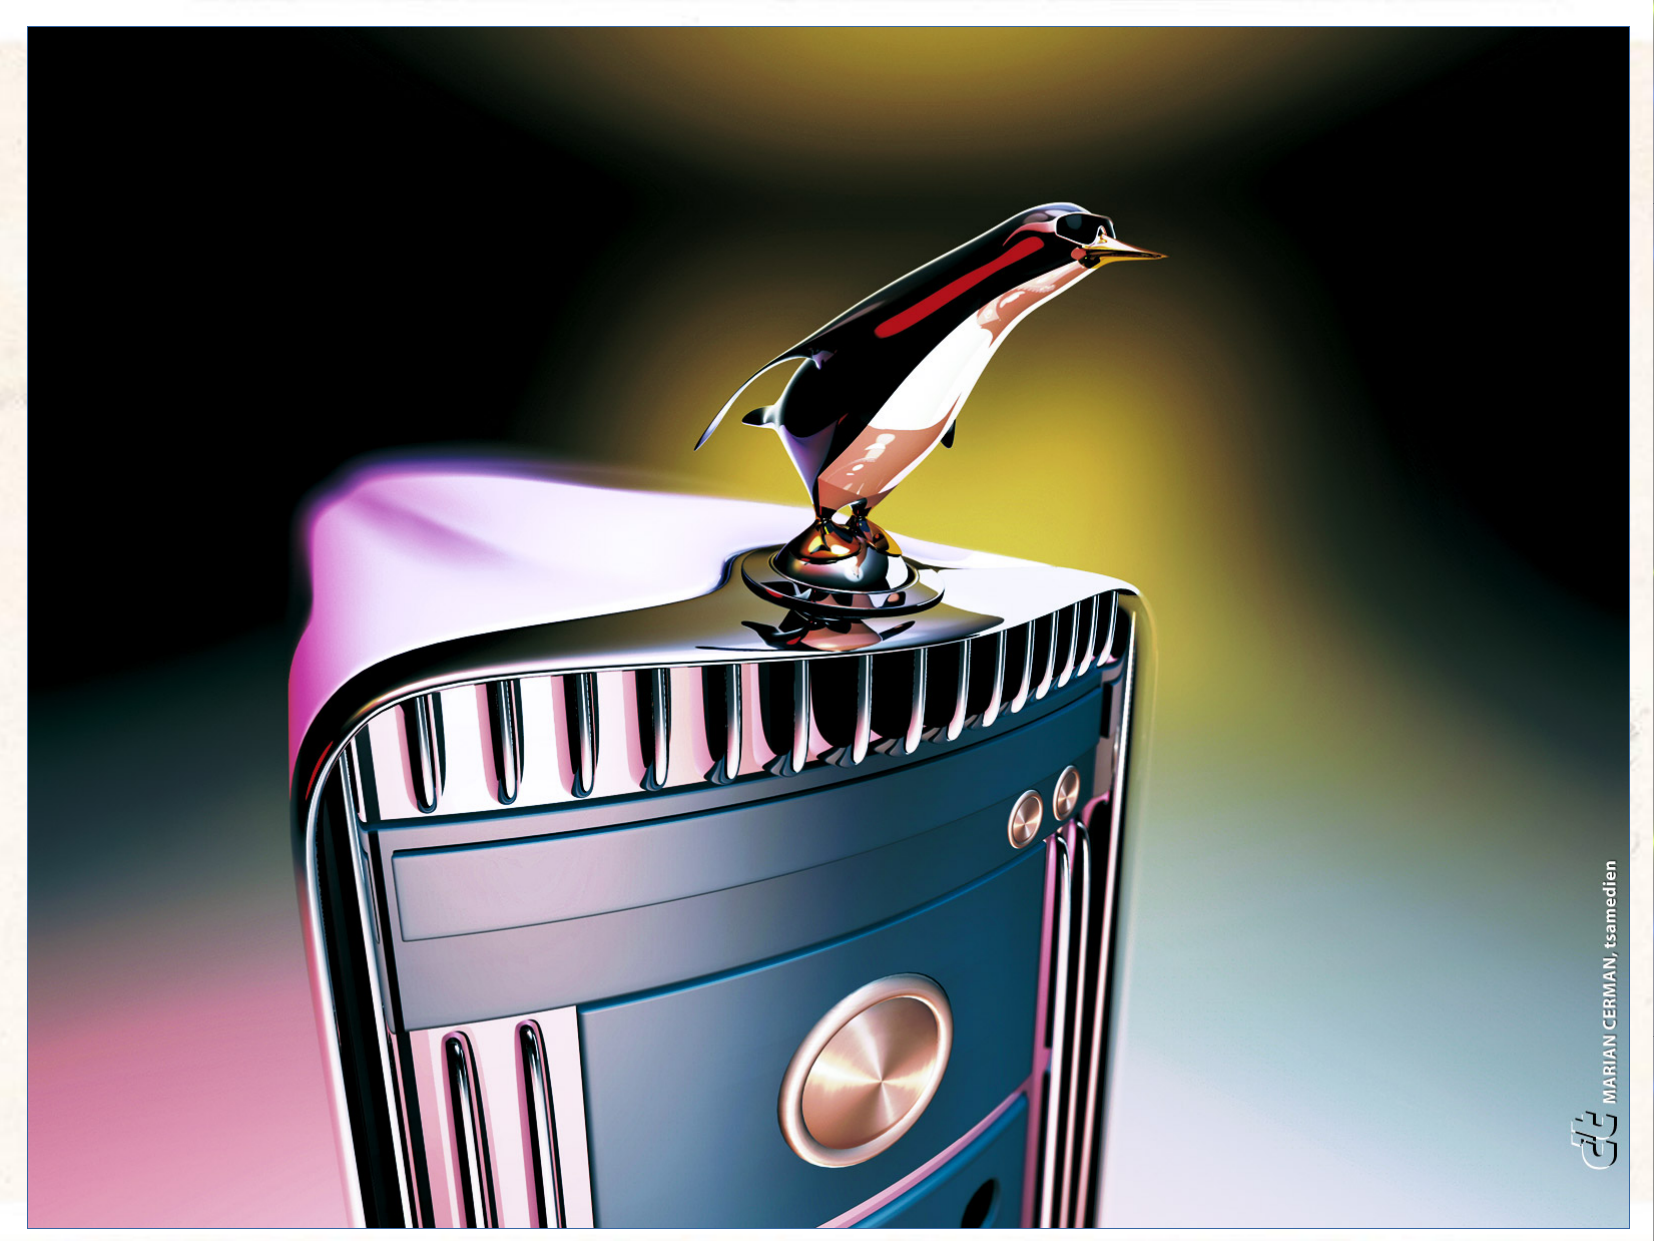

#
Wenn mal was nicht richtig funktioniert oder der Raspi stehen bleibt:
Nicht ärgern, einfach neu starten.
Ist ja (noch) nicht Produktion.
15